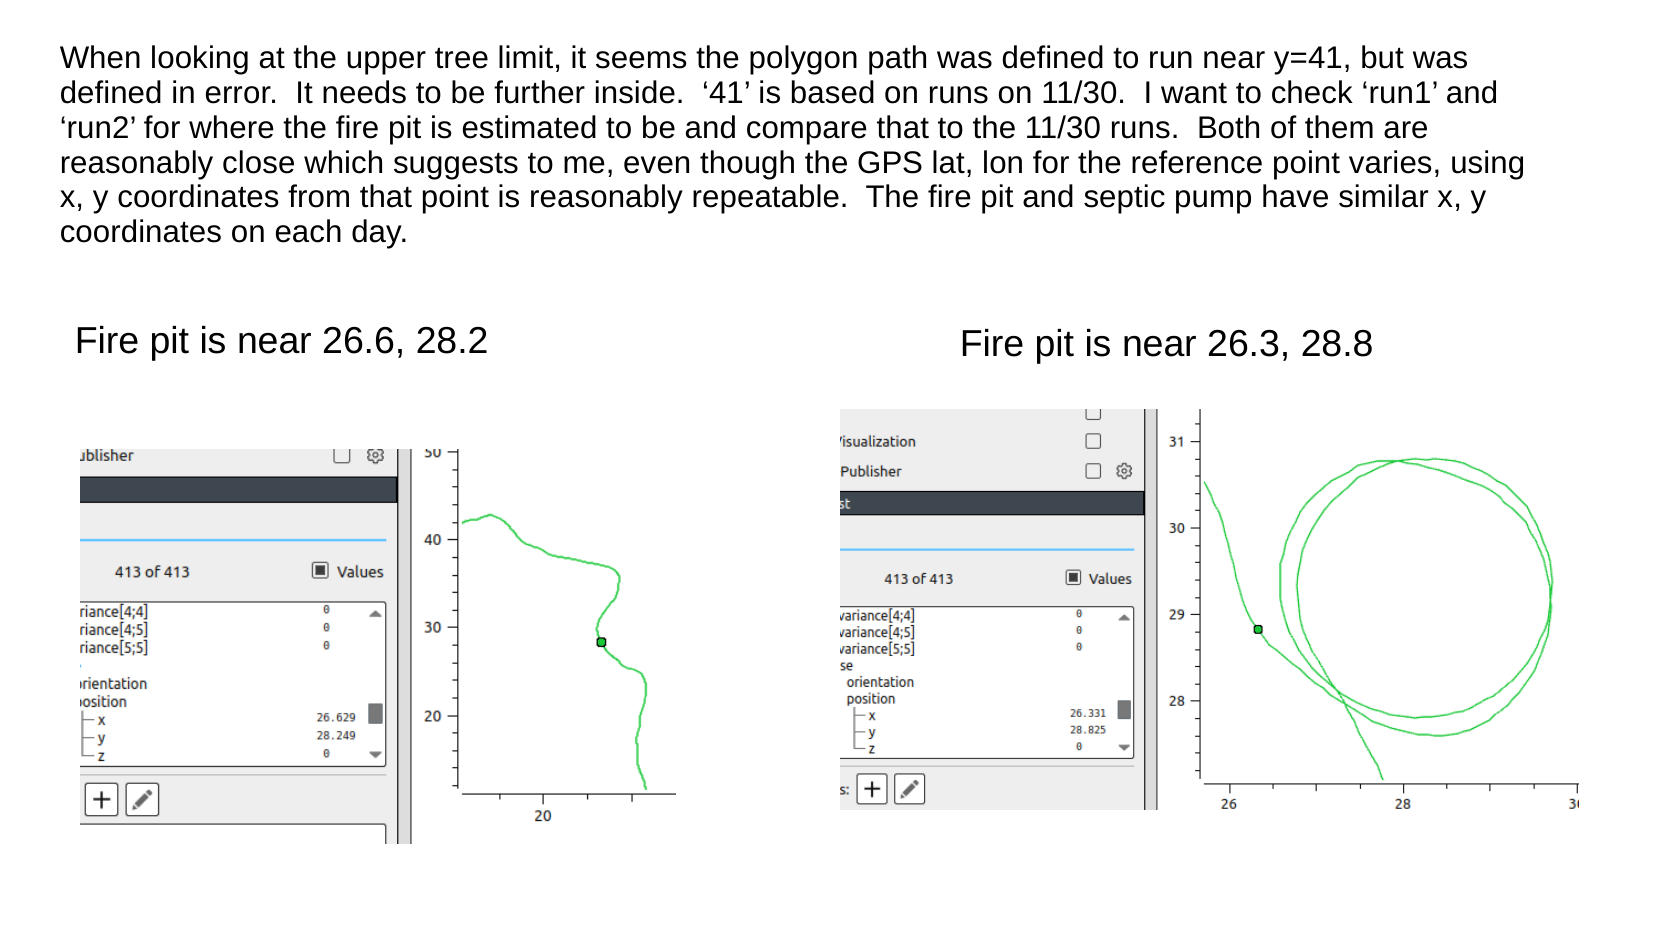

When looking at the upper tree limit, it seems the polygon path was defined to run near y=41, but was defined in error. It needs to be further inside. ‘41’ is based on runs on 11/30. I want to check ‘run1’ and ‘run2’ for where the fire pit is estimated to be and compare that to the 11/30 runs. Both of them are reasonably close which suggests to me, even though the GPS lat, lon for the reference point varies, using x, y coordinates from that point is reasonably repeatable. The fire pit and septic pump have similar x, y coordinates on each day.
Fire pit is near 26.6, 28.2
Fire pit is near 26.3, 28.8